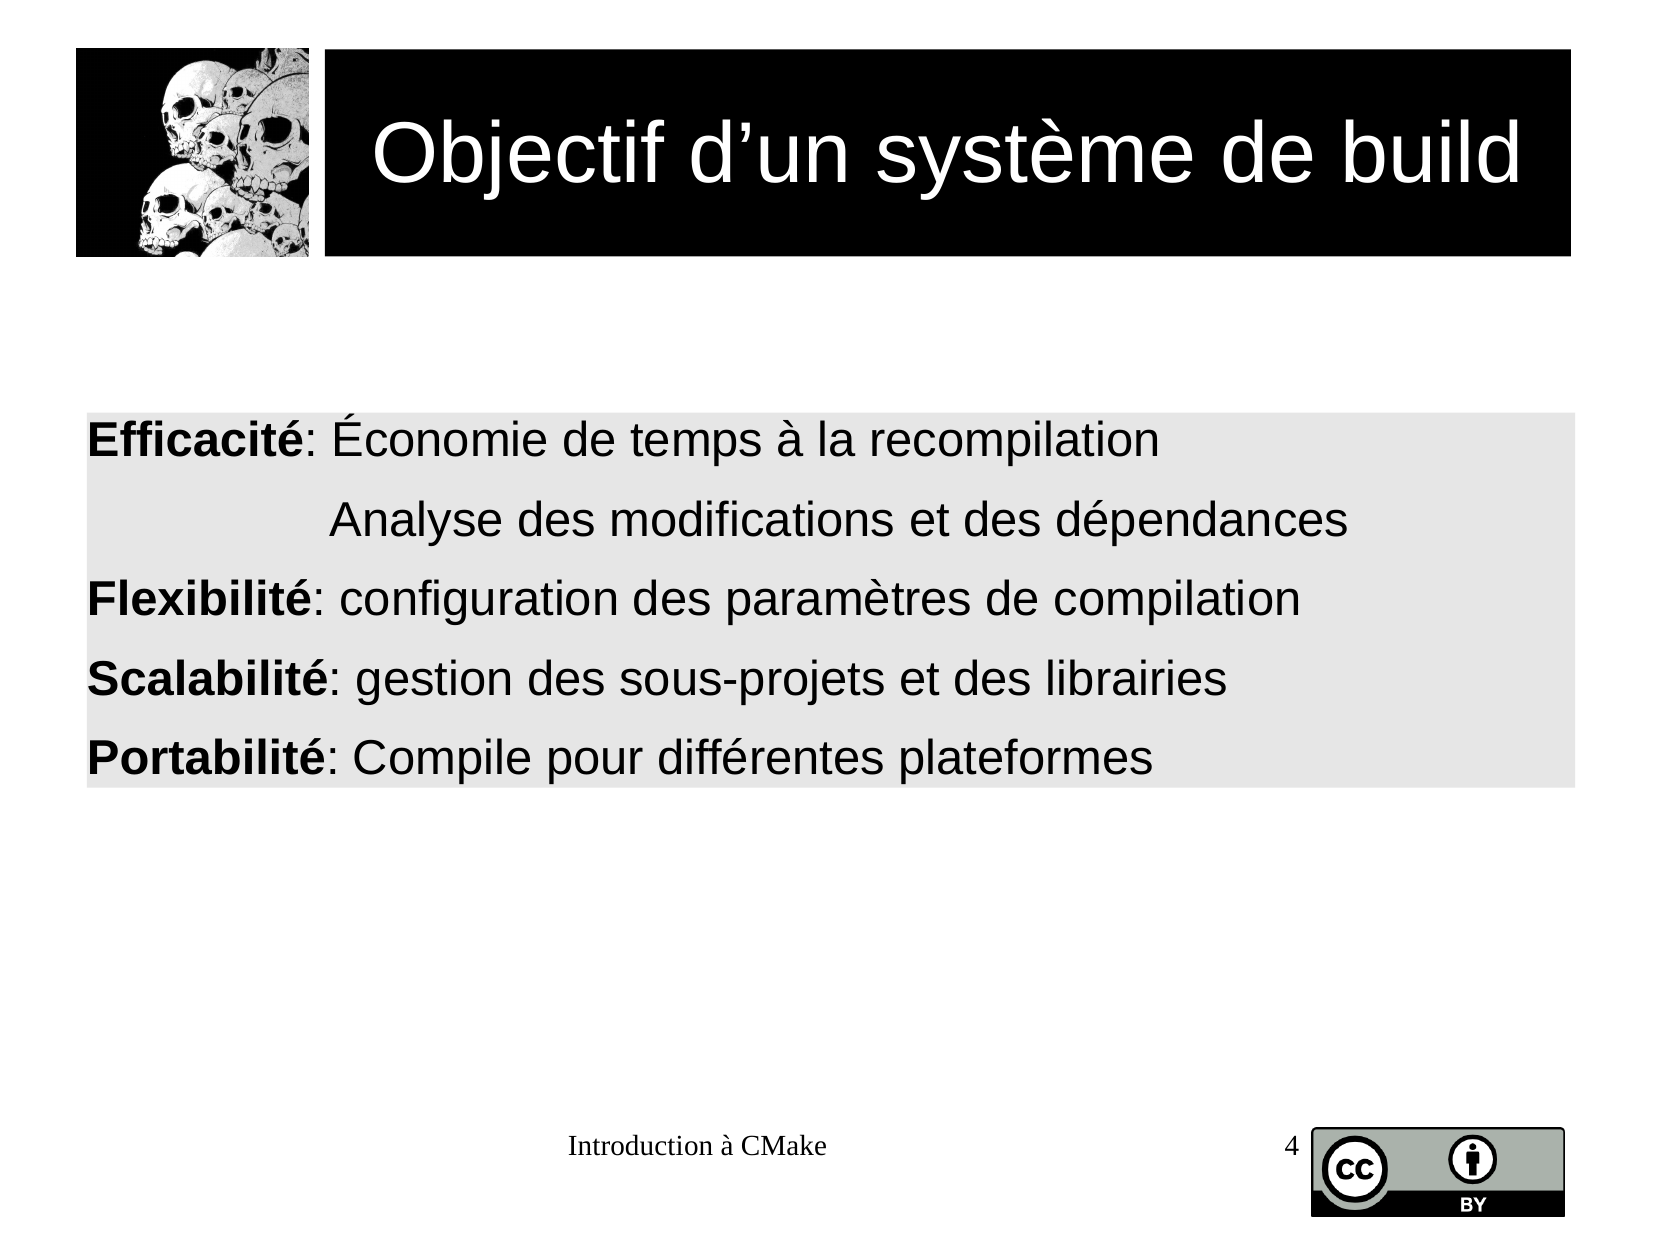

# Objectif d’un système de build
Efficacité: Économie de temps à la recompilation
 Analyse des modifications et des dépendances
Flexibilité: configuration des paramètres de compilation
Scalabilité: gestion des sous-projets et des librairies
Portabilité: Compile pour différentes plateformes
Introduction à CMake
4